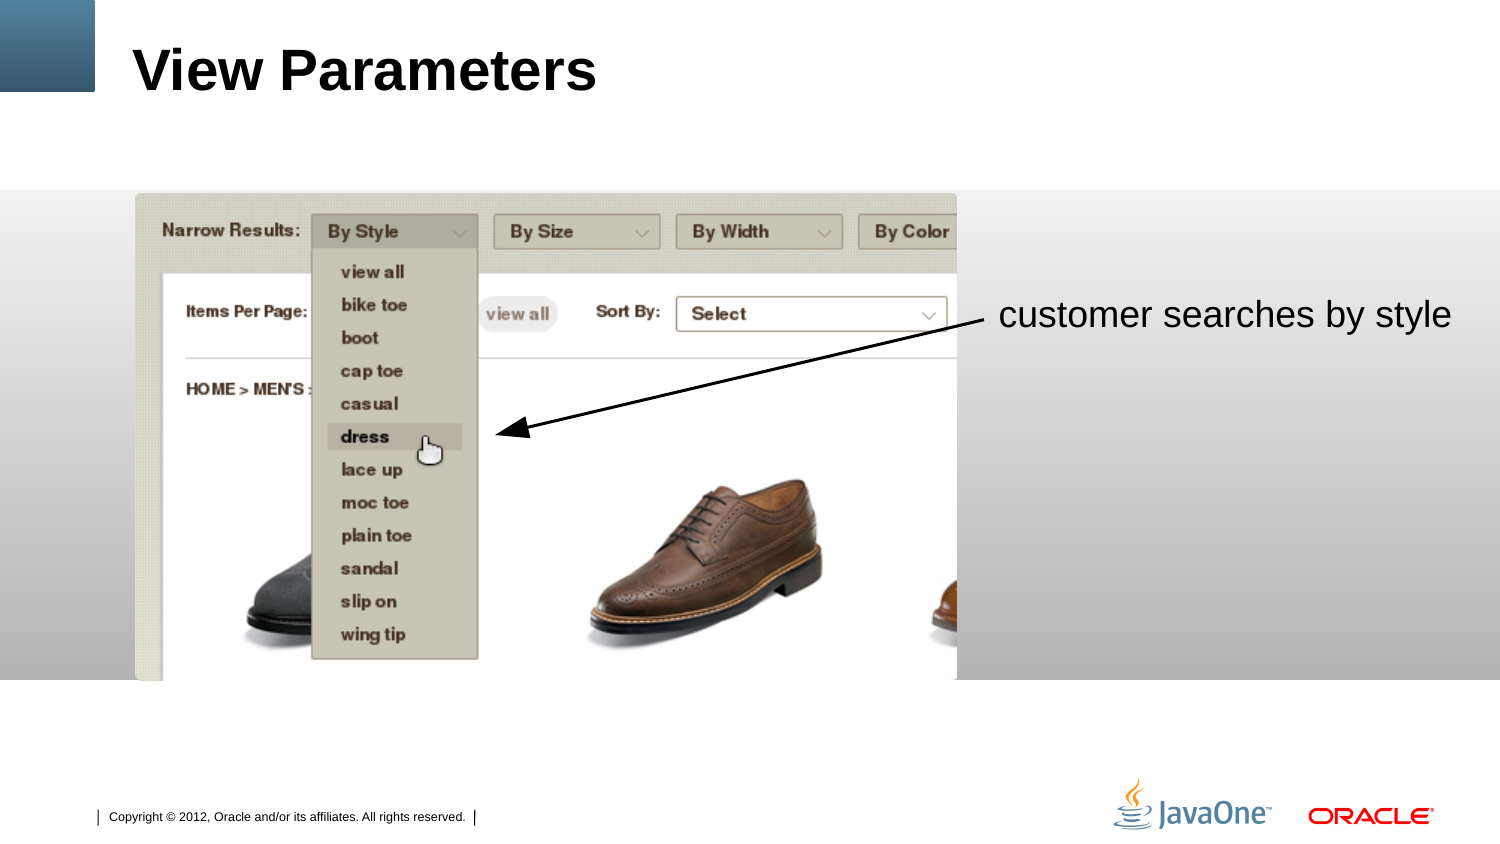

# View Parameters
customer searches by style